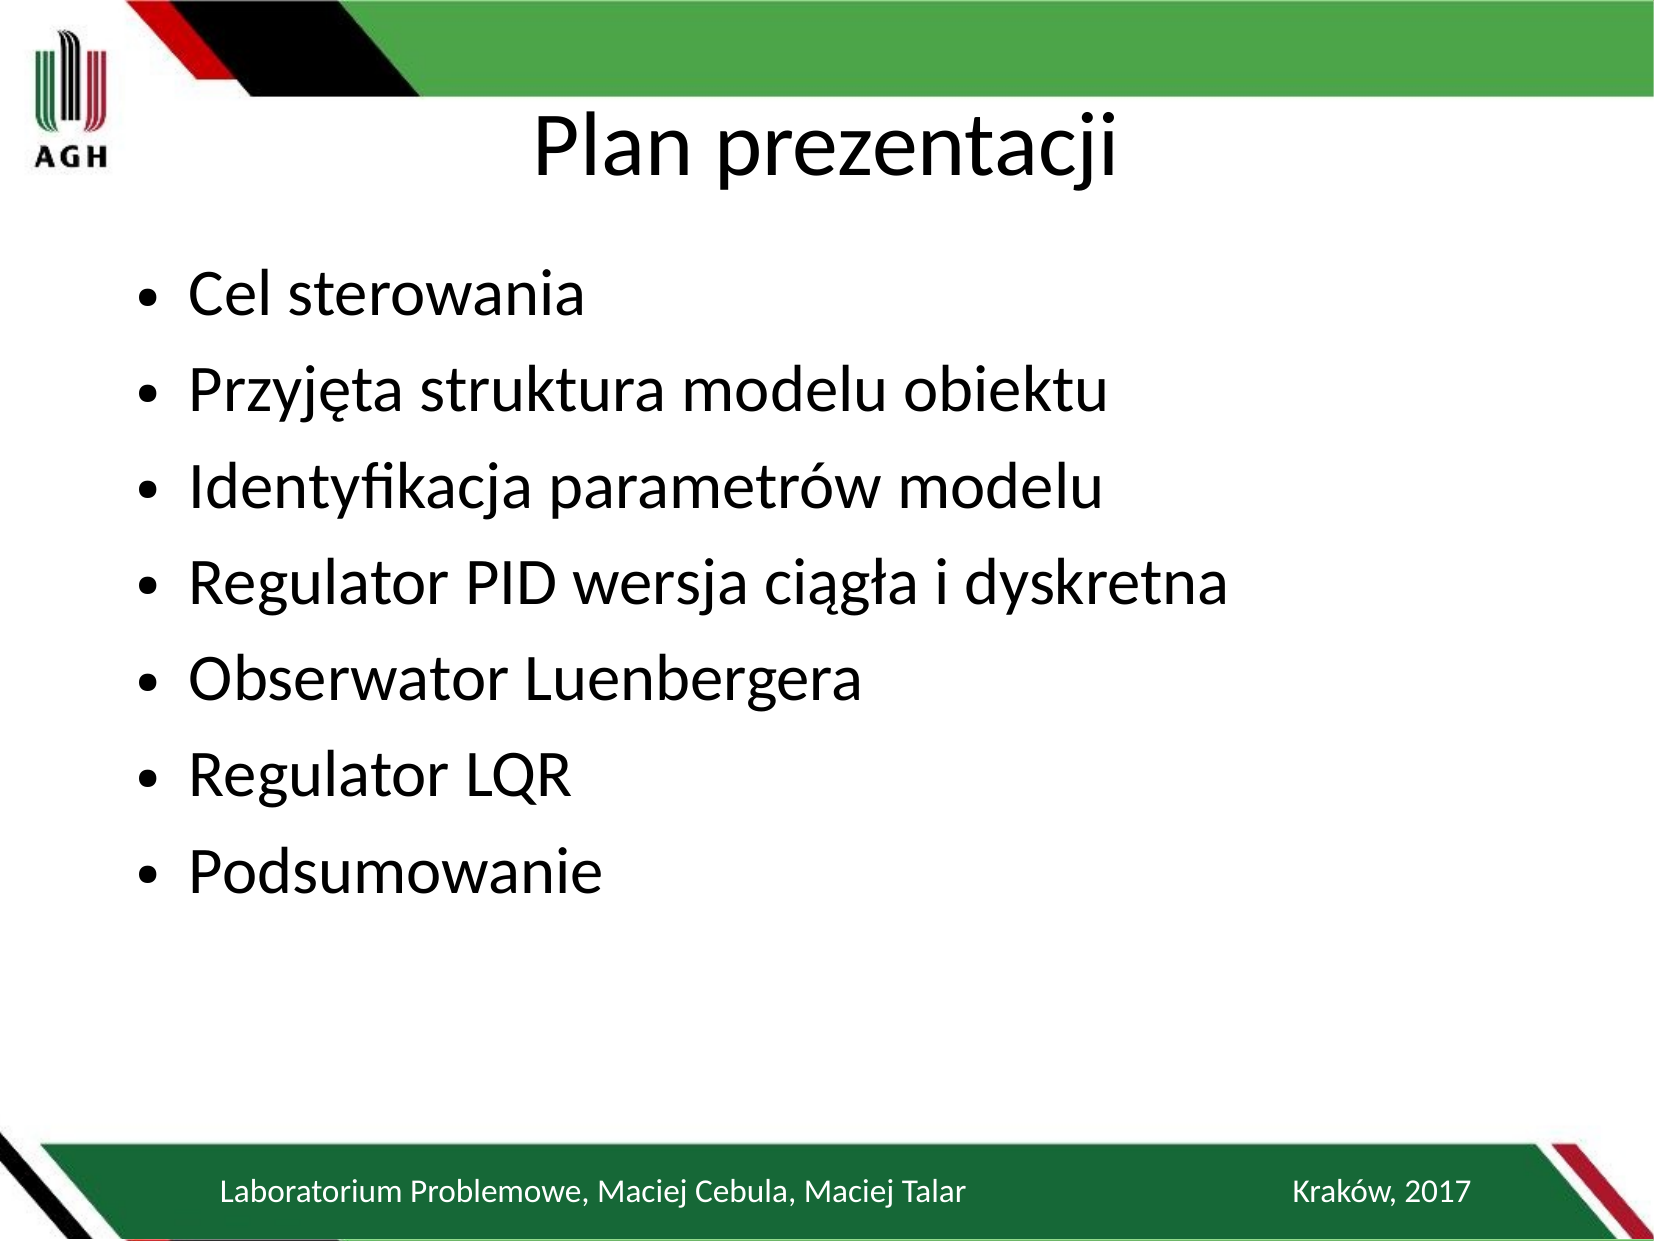

# Plan prezentacji
Cel sterowania
Przyjęta struktura modelu obiektu
Identyfikacja parametrów modelu
Regulator PID wersja ciągła i dyskretna
Obserwator Luenbergera
Regulator LQR
Podsumowanie
Laboratorium Problemowe, Maciej Cebula, Maciej Talar
Kraków, 2017